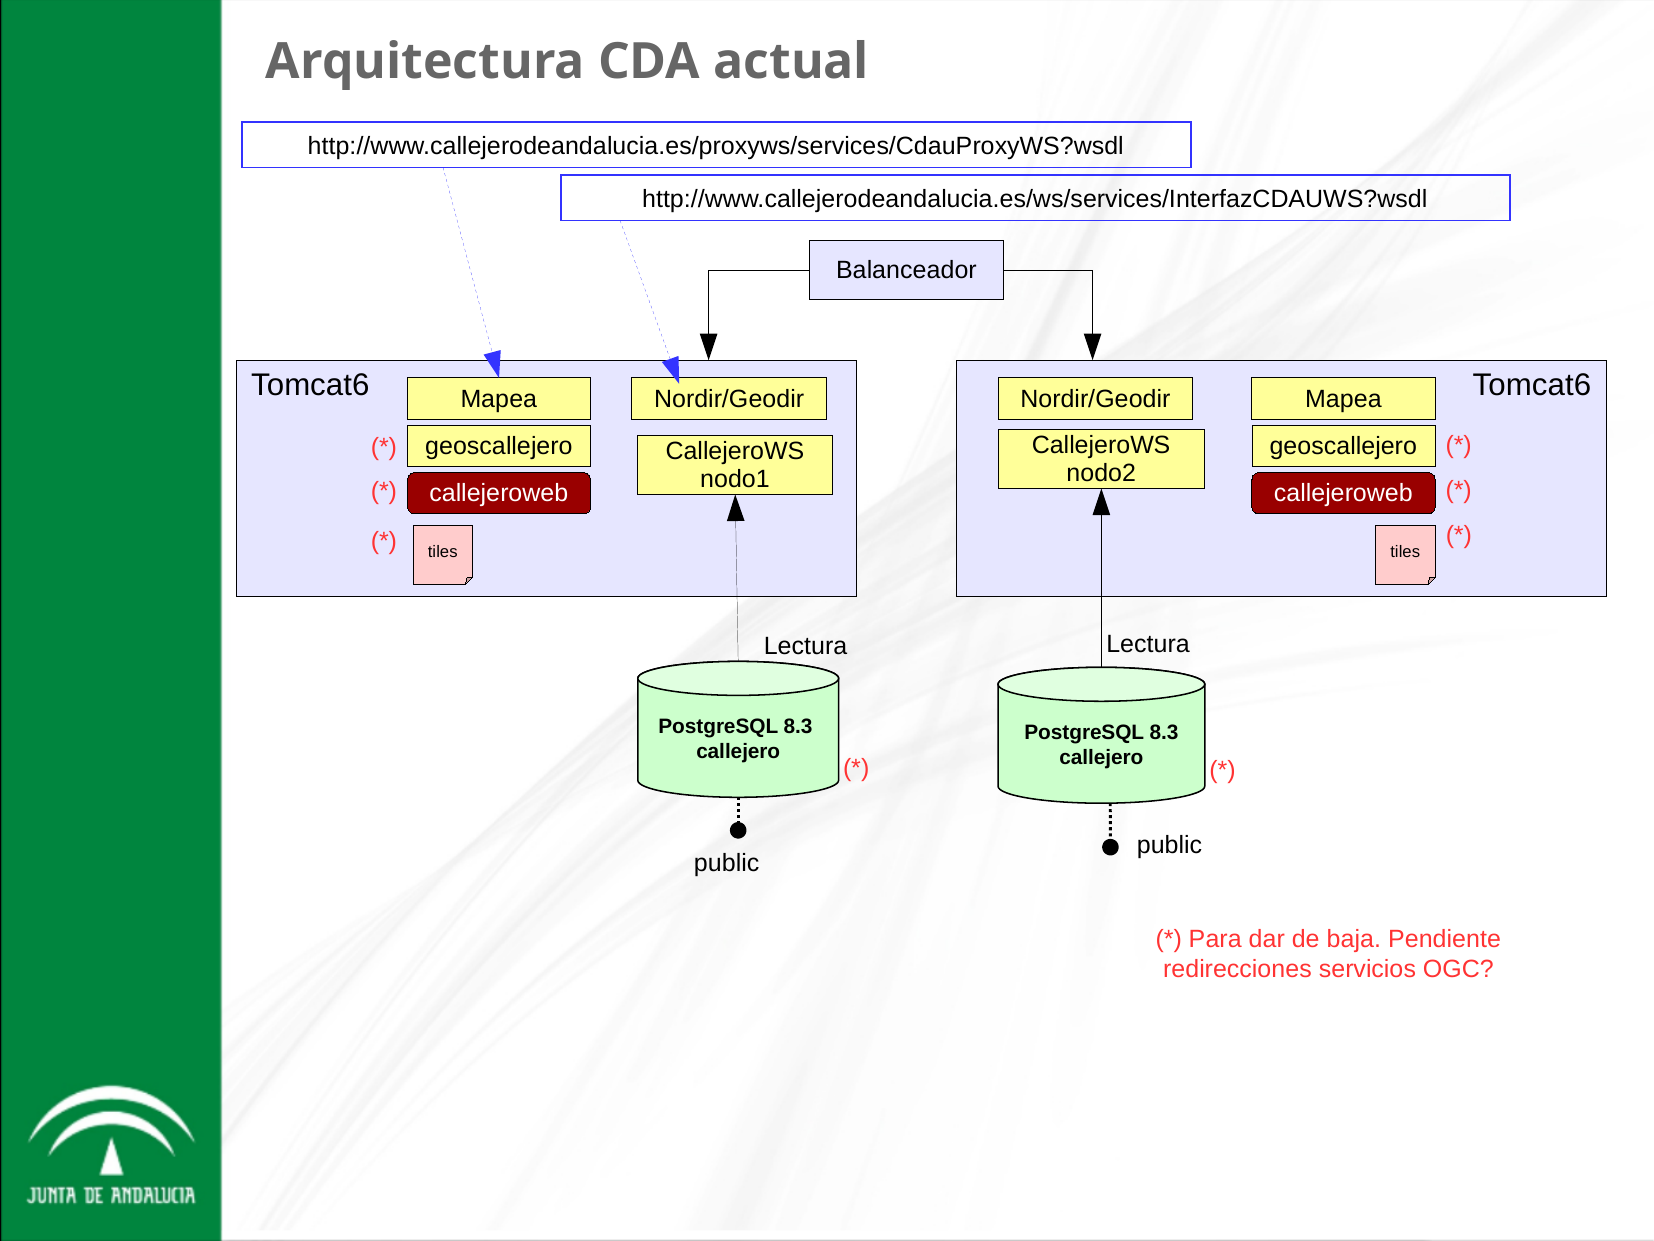

# Arquitectura CDA actual
http://www.callejerodeandalucia.es/proxyws/services/CdauProxyWS?wsdl
http://www.callejerodeandalucia.es/ws/services/InterfazCDAUWS?wsdl
Balanceador
Tomcat6
Tomcat6
Mapea
Nordir/Geodir
Nordir/Geodir
Mapea
(*)
(*)
geoscallejero
geoscallejero
CallejeroWS
nodo2
CallejeroWS
nodo1
(*)
(*)
callejeroweb
callejeroweb
(*)
(*)
tiles
tiles
Lectura
Lectura
PostgreSQL 8.3
callejero
PostgreSQL 8.3
callejero
(*)
(*)
public
public
(*) Para dar de baja. Pendiente redirecciones servicios OGC?